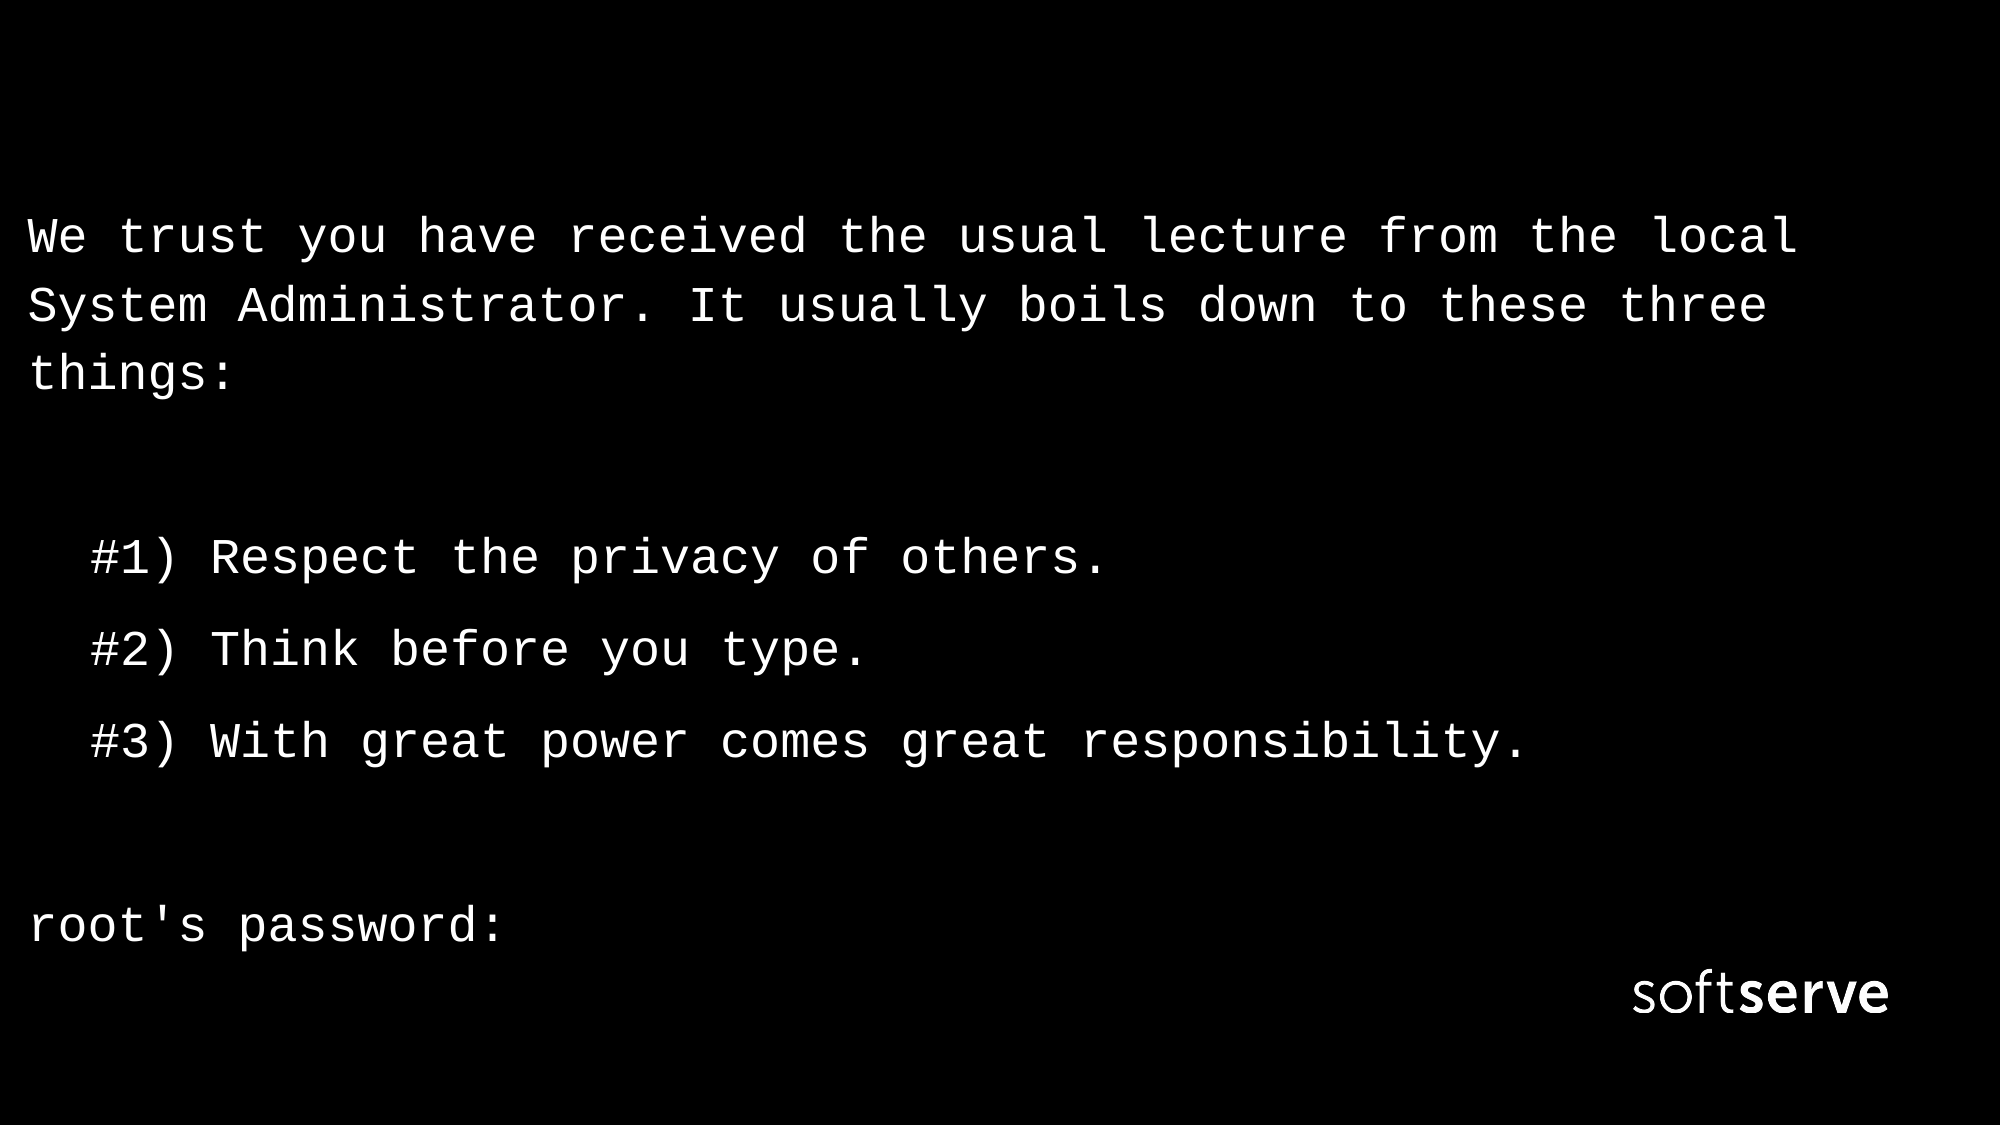

We trust you have received the usual lecture from the local System Administrator. It usually boils down to these three things:
#1) Respect the privacy of others.
#2) Think before you type.
#3) With great power comes great responsibility.
root's password: